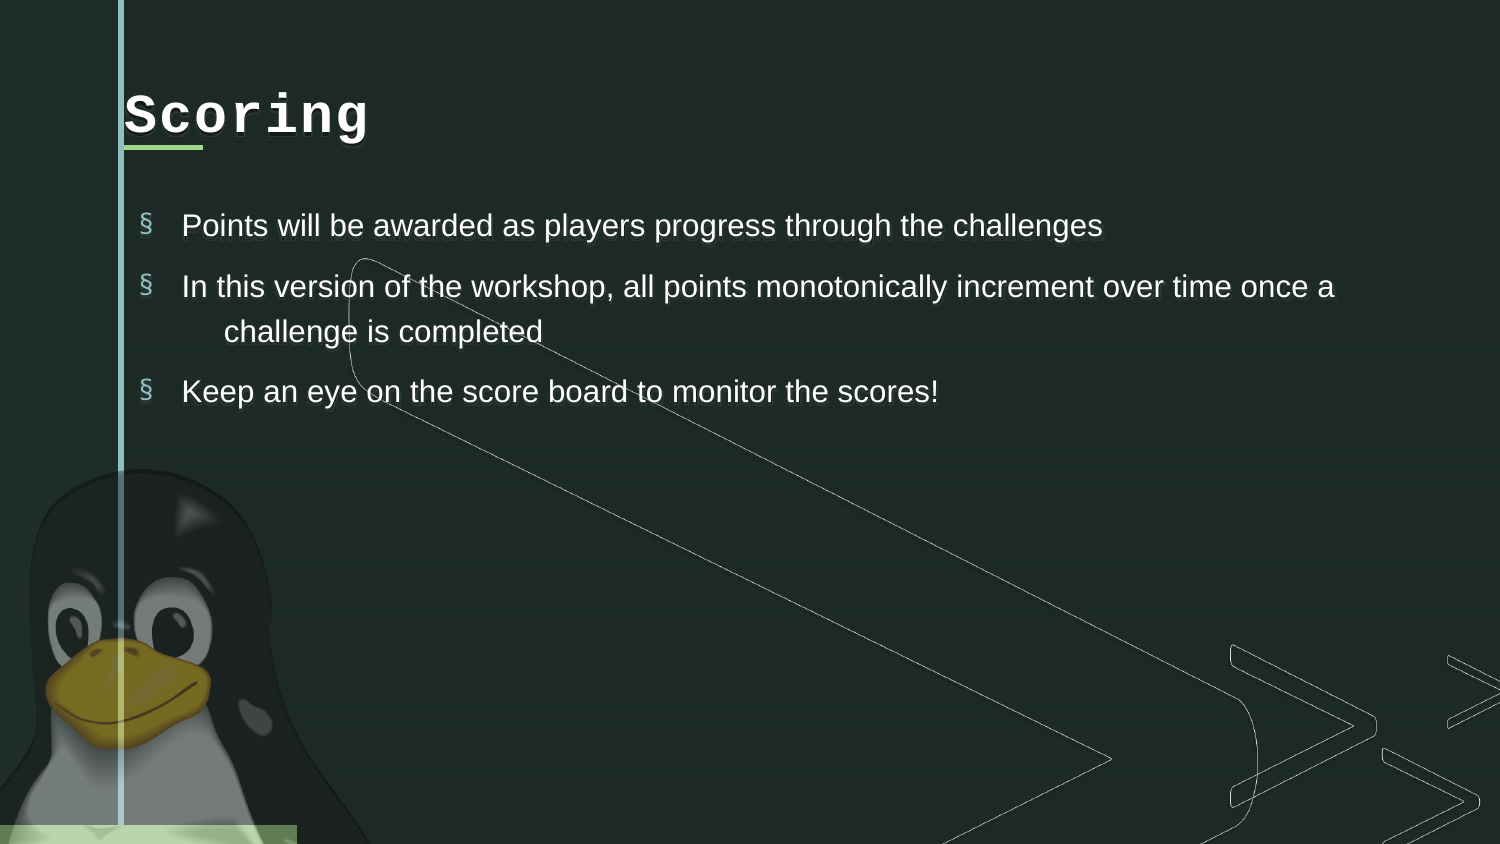

Scoring
# Points will be awarded as players progress through the challenges
In this version of the workshop, all points monotonically increment over time once a challenge is completed
Keep an eye on the score board to monitor the scores!